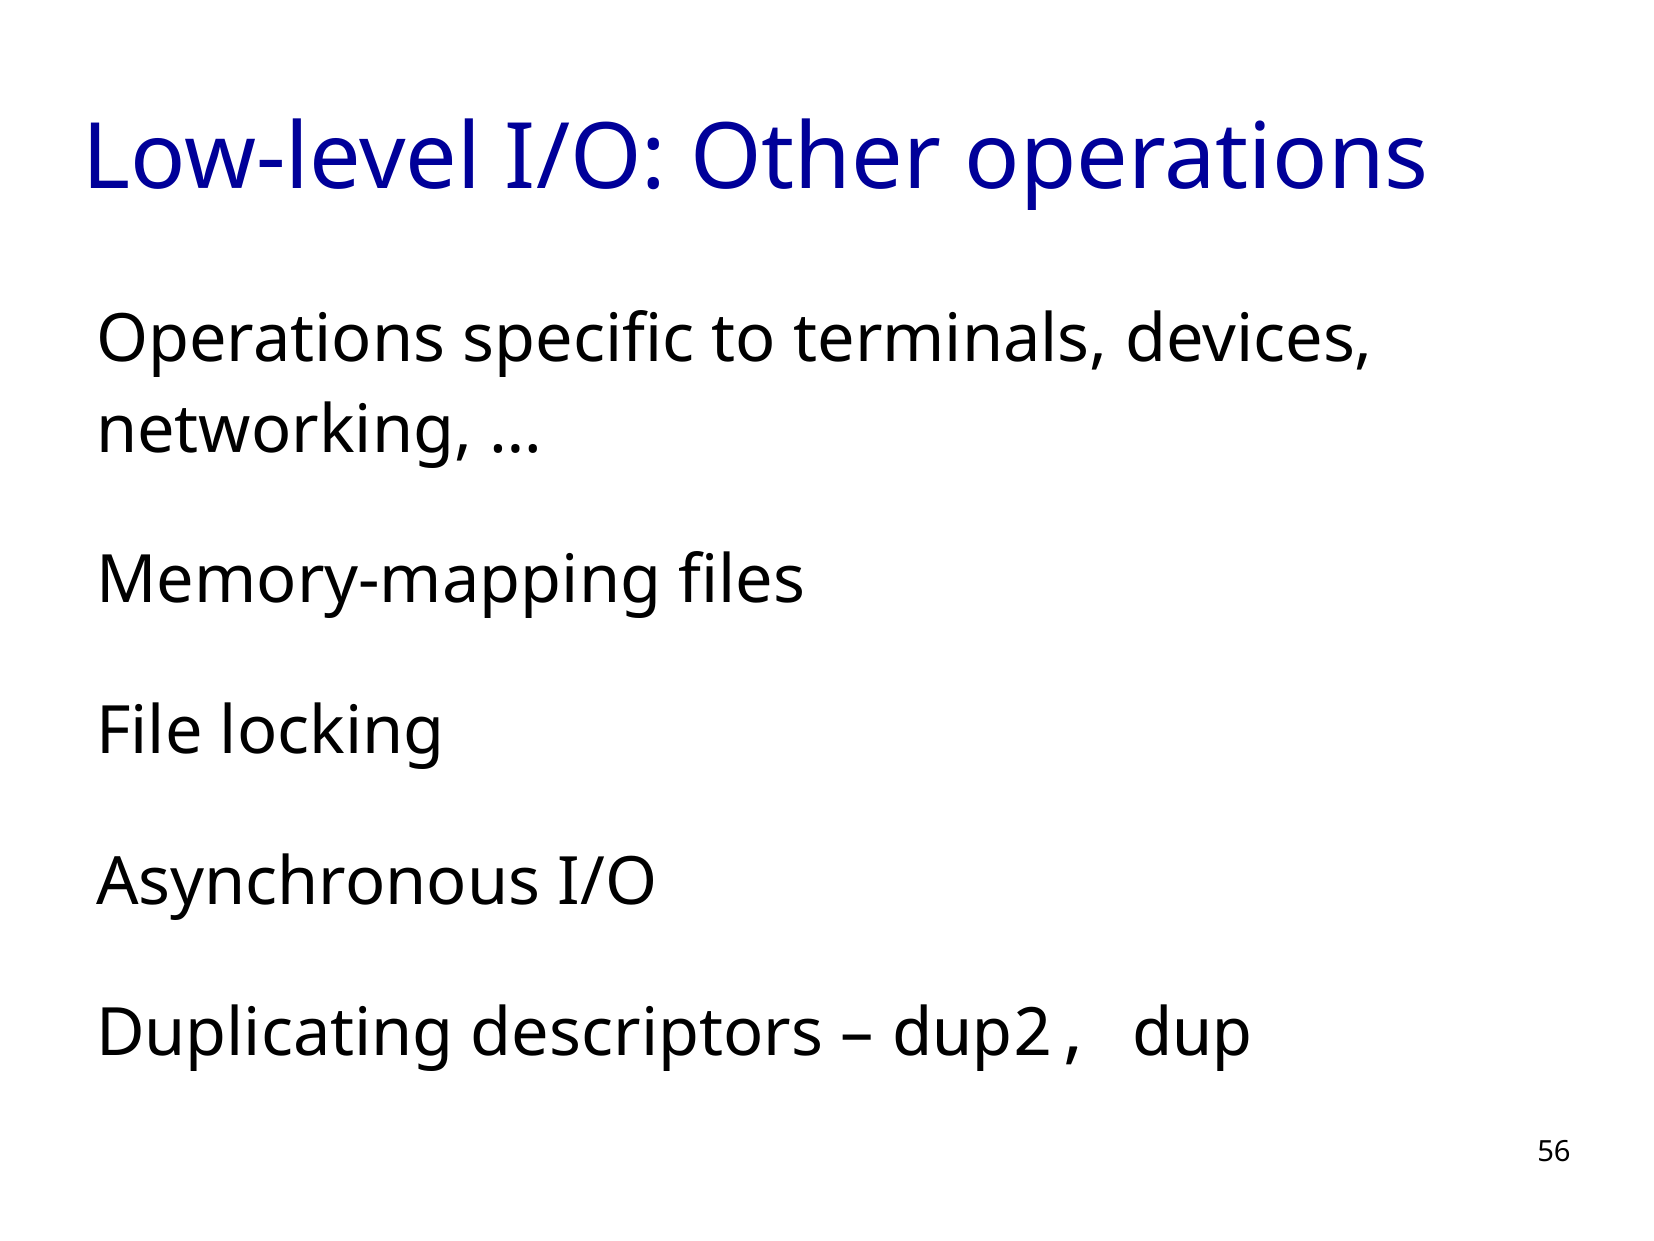

# Low-level I/O: Other operations
Operations specific to terminals, devices, networking, …
Memory-mapping files
File locking
Asynchronous I/O
Duplicating descriptors – dup2, dup
56